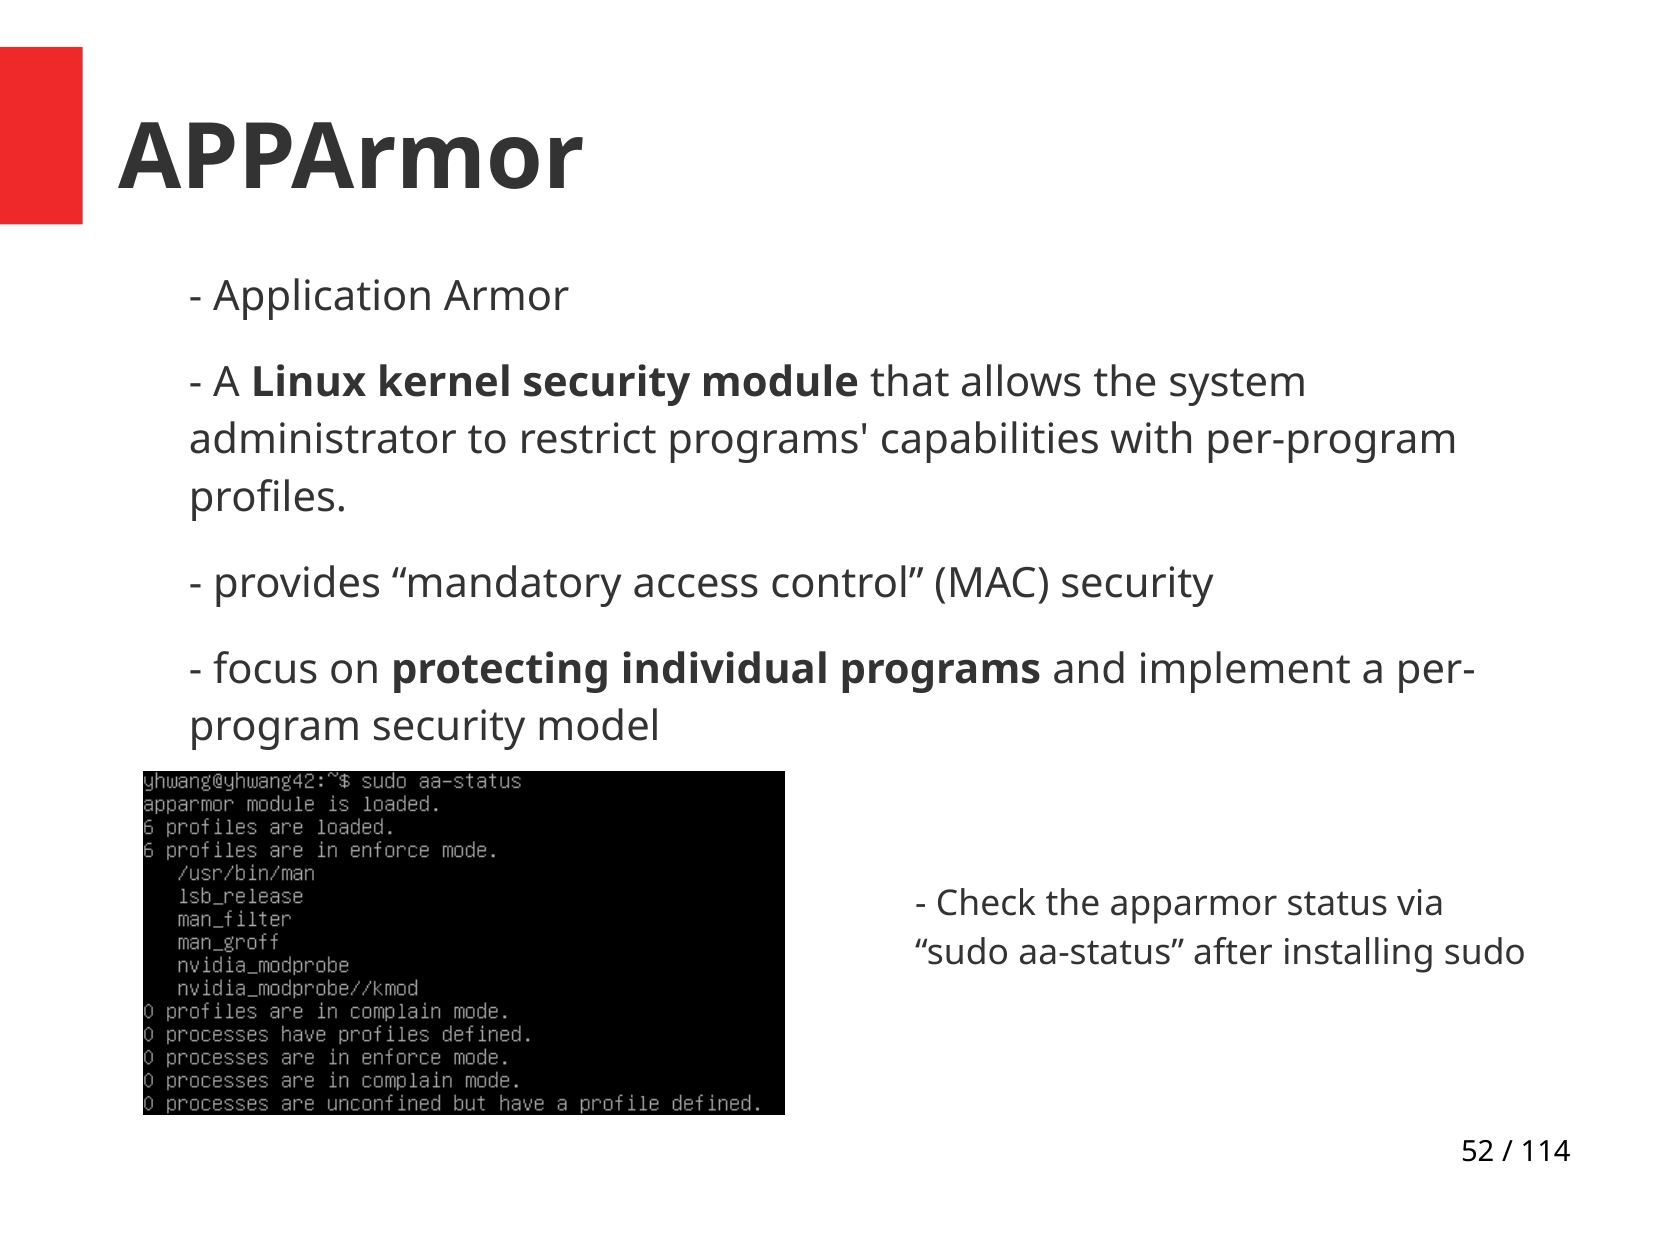

# APPArmor
- Application Armor
- A Linux kernel security module that allows the system administrator to restrict programs' capabilities with per-program profiles.
- provides “mandatory access control” (MAC) security
- focus on protecting individual programs and implement a per-program security model
- Check the apparmor status via “sudo aa-status” after installing sudo
52